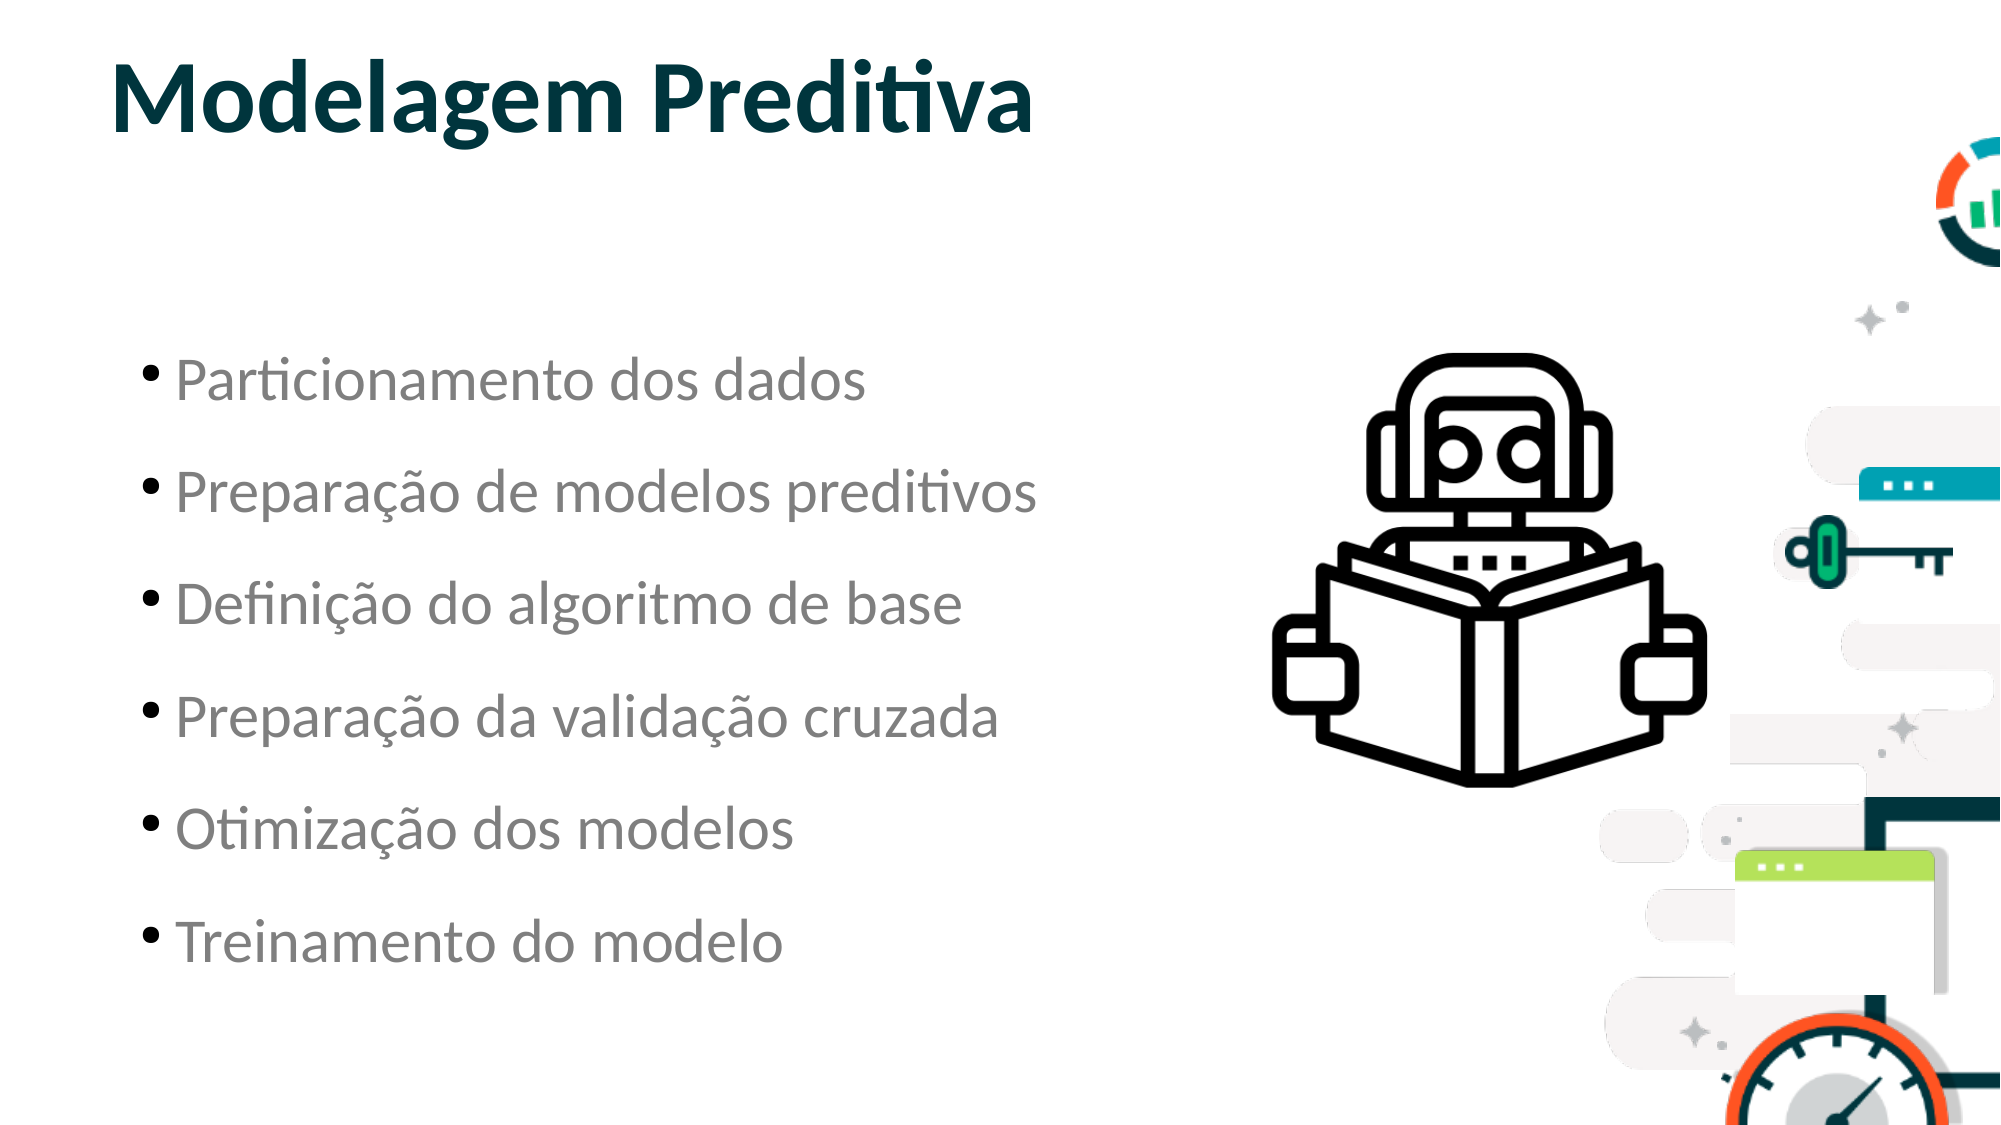

# Modelagem Preditiva
Particionamento dos dados
Preparação de modelos preditivos
Definição do algoritmo de base
Preparação da validação cruzada
Otimização dos modelos
Treinamento do modelo